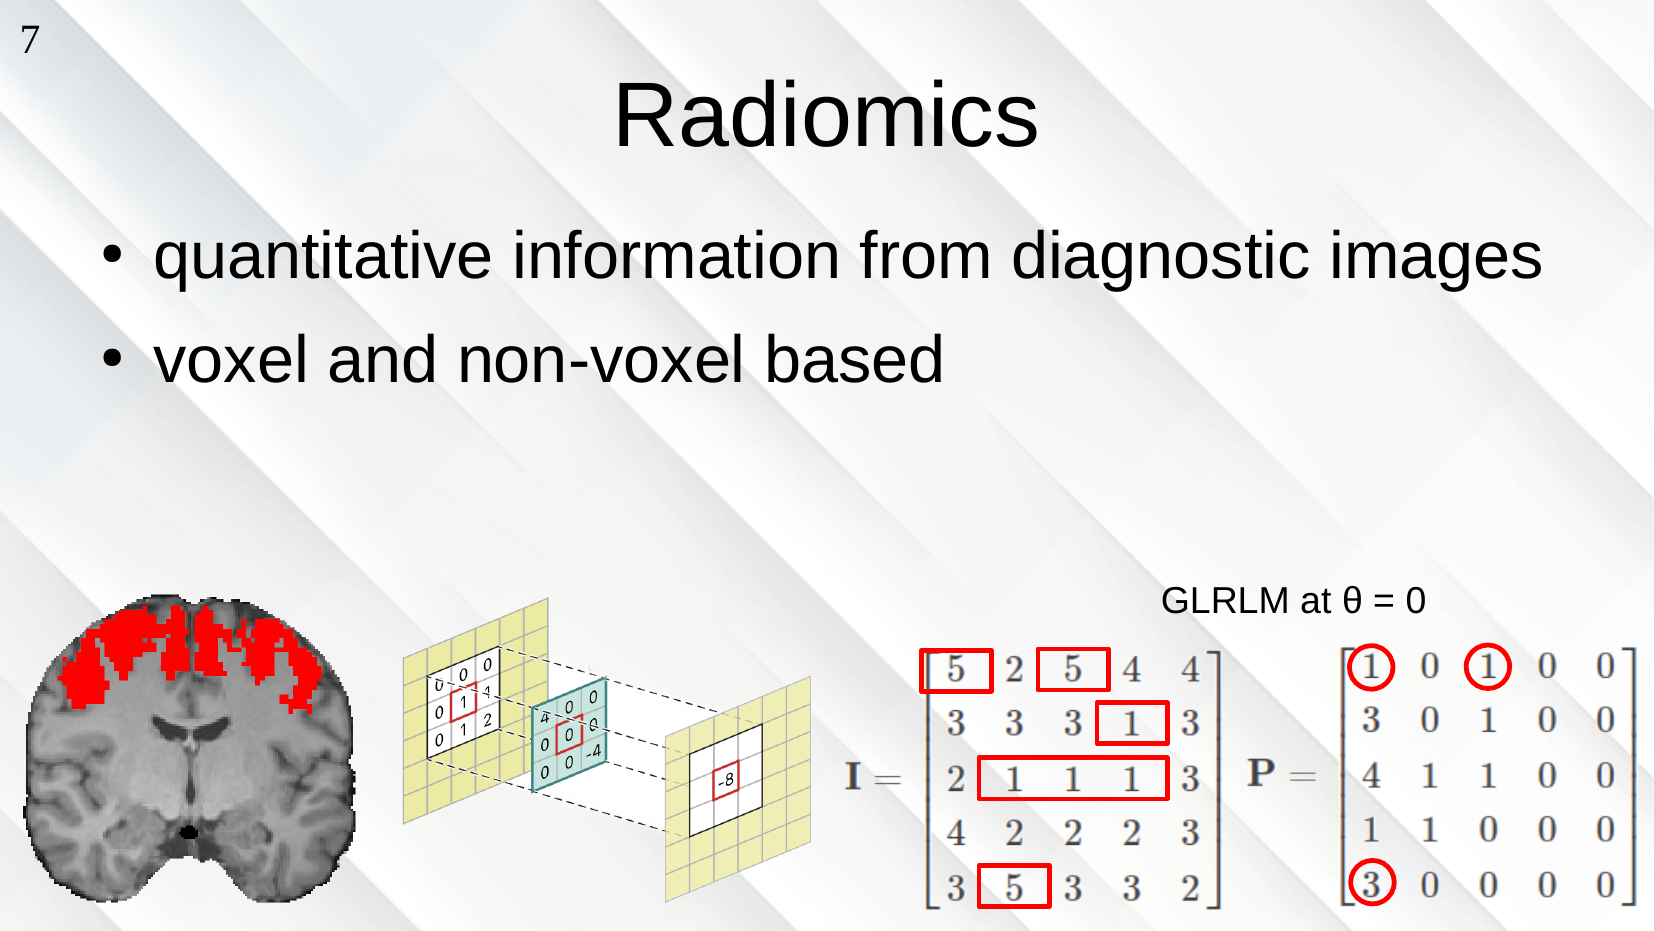

7
# Radiomics
quantitative information from diagnostic images
voxel and non-voxel based
GLRLM at θ = 0